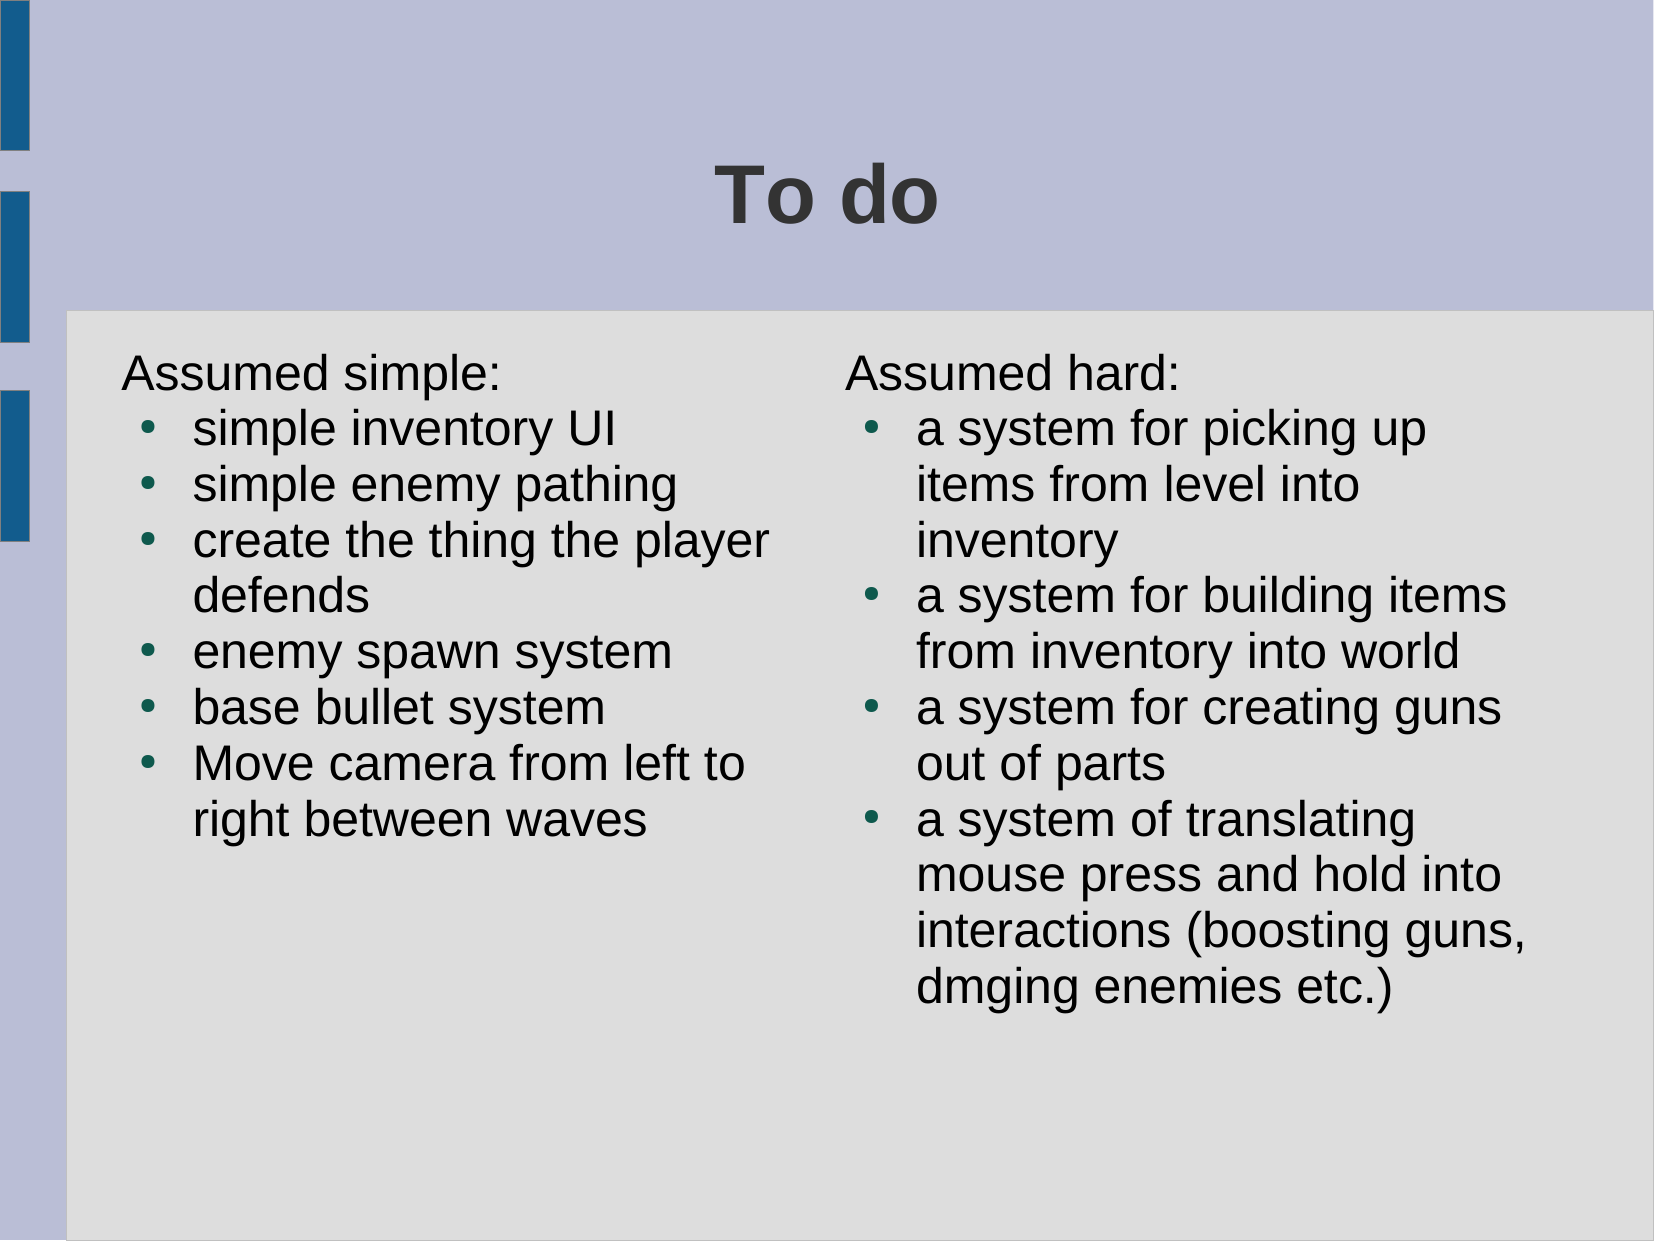

# To do
Assumed simple:
simple inventory UI
simple enemy pathing
create the thing the player defends
enemy spawn system
base bullet system
Move camera from left to right between waves
Assumed hard:
a system for picking up items from level into inventory
a system for building items from inventory into world
a system for creating guns out of parts
a system of translating mouse press and hold into interactions (boosting guns, dmging enemies etc.)